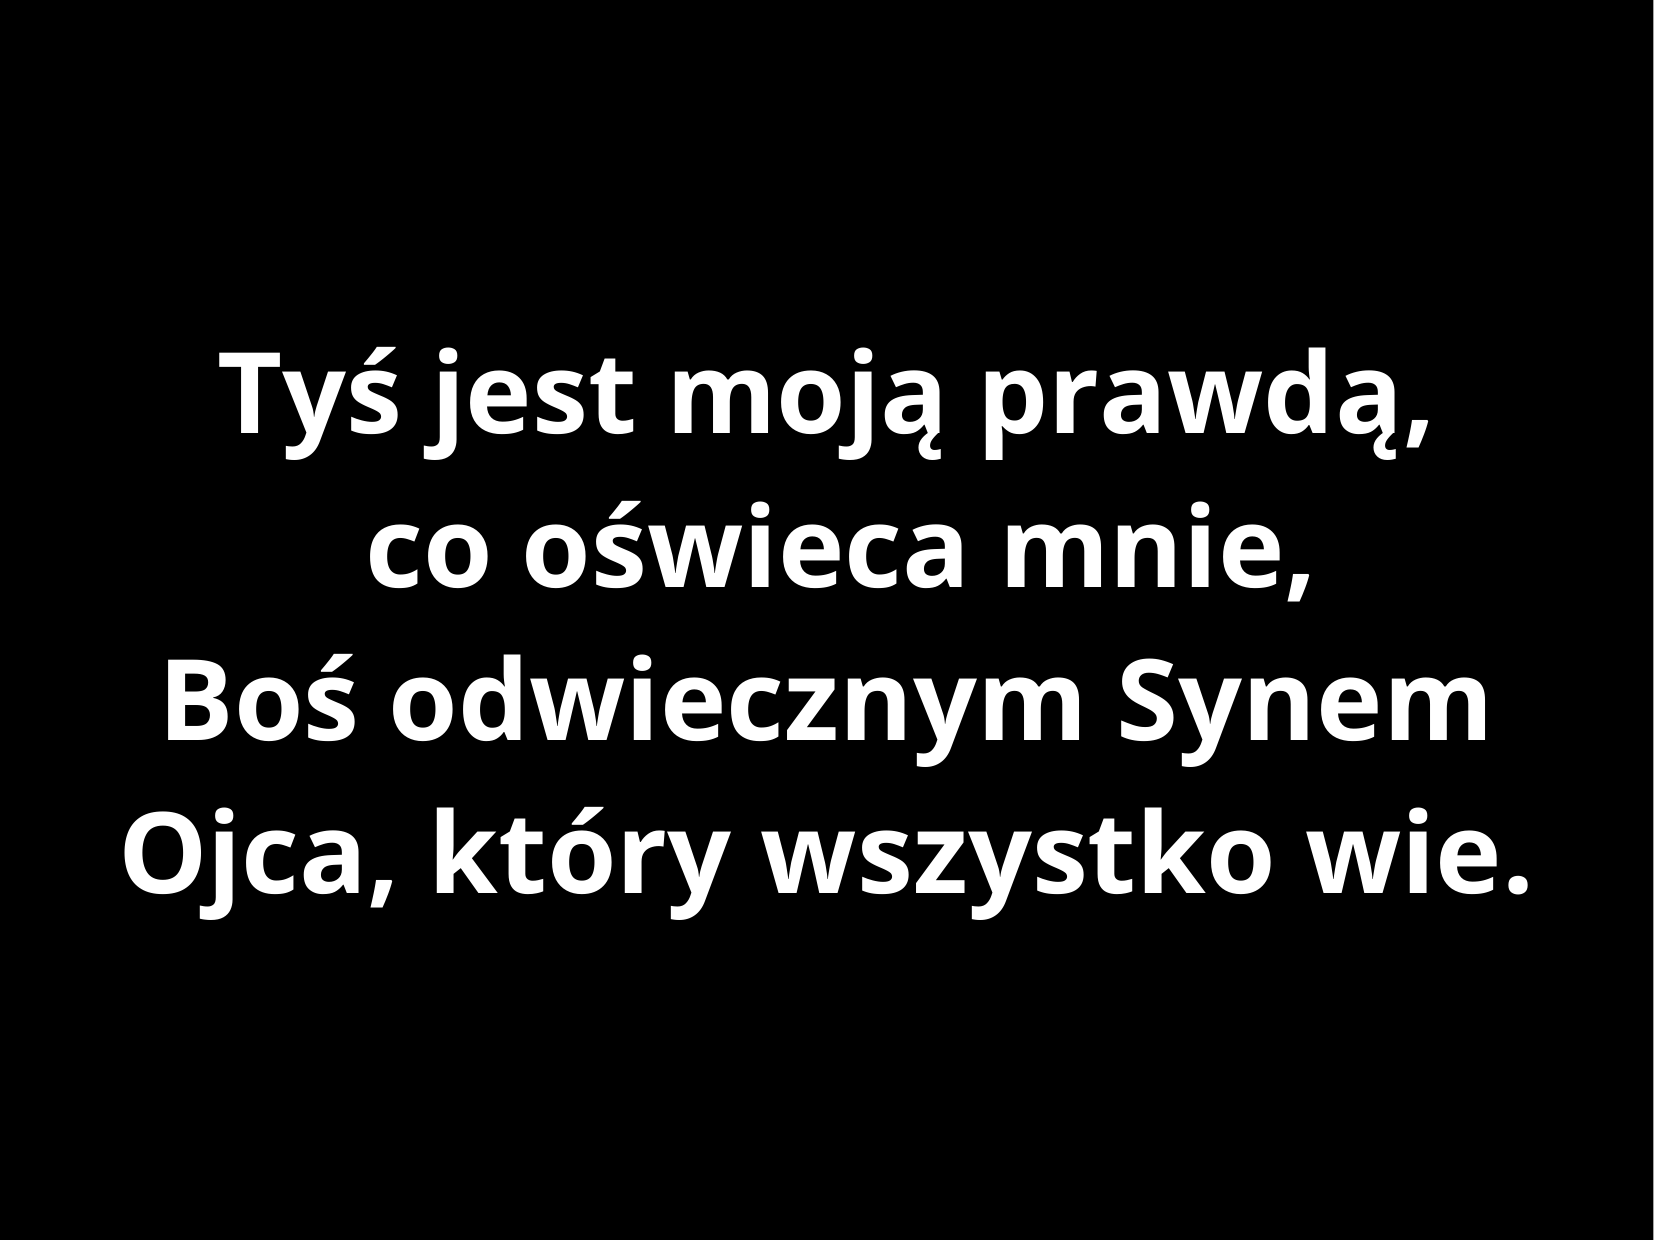

# Tyś jest moją prawdą, co oświeca mnie, Boś odwiecznym Synem Ojca, który wszystko wie.